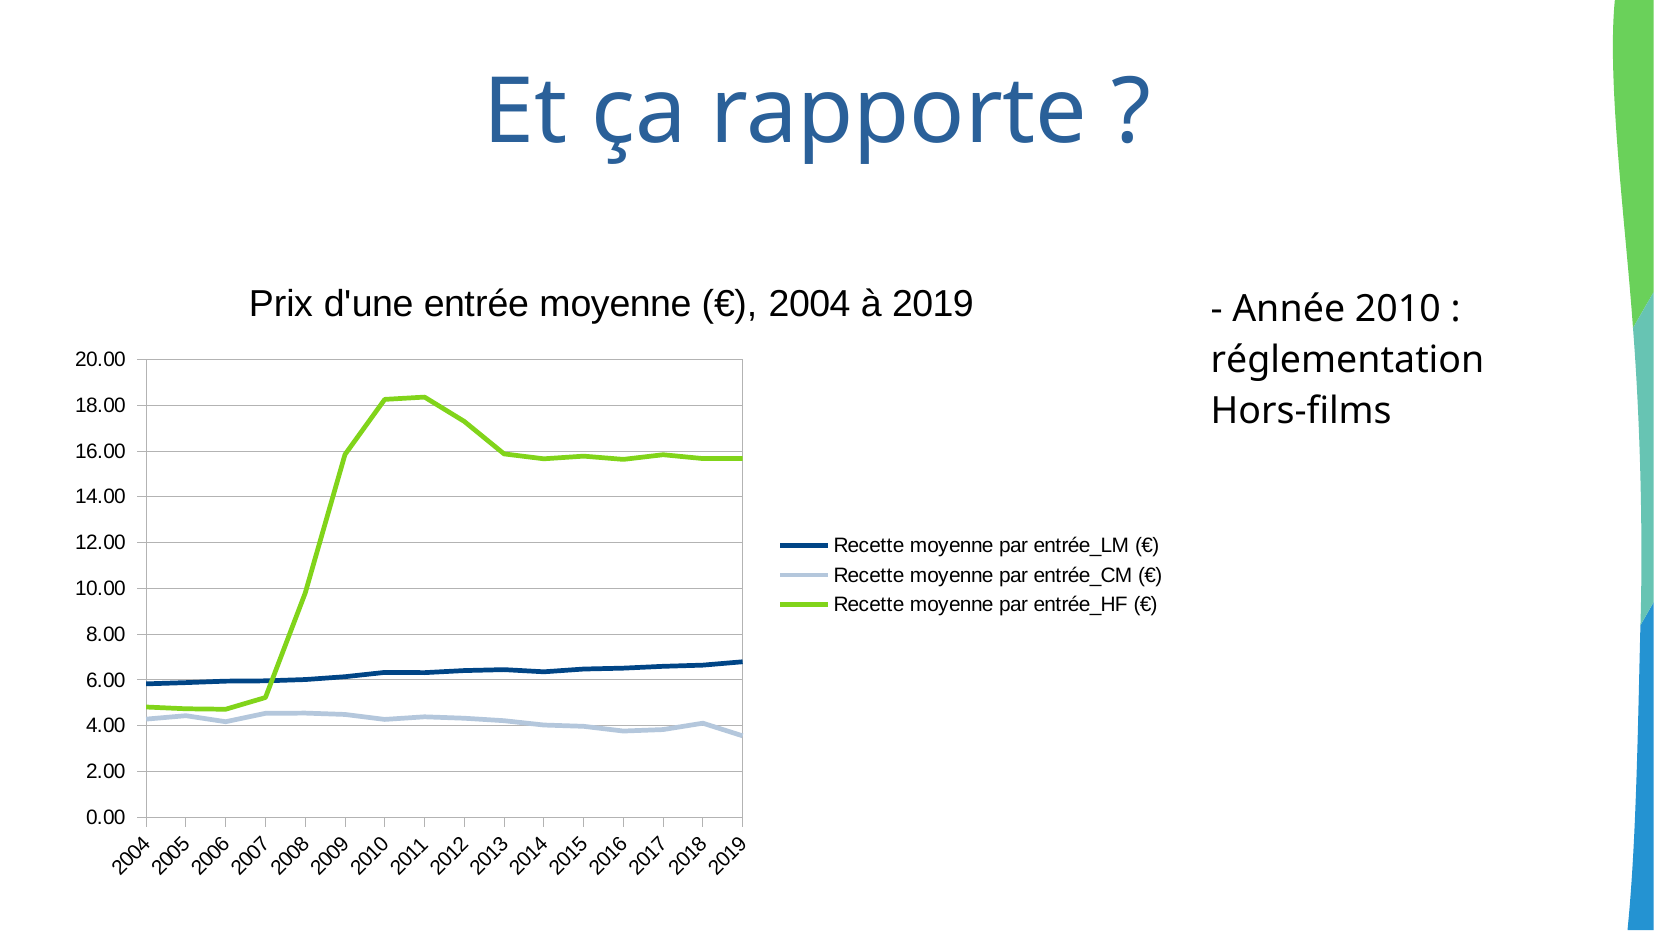

# Et ça rapporte ?
### Chart: Prix d'une entrée moyenne (€), 2004 à 2019
| Category | Recette moyenne par entrée_LM (€) | Recette moyenne par entrée_CM (€) | Recette moyenne par entrée_HF (€) |
|---|---|---|---|
| 2004 | 5.83014339895154 | 4.29138162815791 | 4.81894460802356 |
| 2005 | 5.88460762841424 | 4.43996682475828 | 4.74264287254691 |
| 2006 | 5.94831054495554 | 4.17646028407129 | 4.72067907370891 |
| 2007 | 5.96238033411745 | 4.54196845422747 | 5.23432862137103 |
| 2008 | 6.0175359850257 | 4.55230561868837 | 9.79257684434487 |
| 2009 | 6.14302546229622 | 4.49309345196342 | 15.8495811636291 |
| 2010 | 6.33124383695582 | 4.27776226068822 | 18.2565730001137 |
| 2011 | 6.31915886106035 | 4.39112246373906 | 18.3555513941323 |
| 2012 | 6.41006186875761 | 4.32814491664045 | 17.2943353097267 |
| 2013 | 6.45171863023466 | 4.22045865952051 | 15.8744182437567 |
| 2014 | 6.35612639114228 | 4.03345418322093 | 15.659988448067 |
| 2015 | 6.47600085194071 | 3.97464241039393 | 15.7762706108112 |
| 2016 | 6.51512952993802 | 3.76869449458384 | 15.6338529984243 |
| 2017 | 6.59571525540555 | 3.8344425857597 | 15.8398317178757 |
| 2018 | 6.64678968420244 | 4.11257151712907 | 15.6713873338187 |
| 2019 | 6.79542123374332 | 3.5605743526343 | 15.6758754932499 |- Année 2010 : réglementation Hors-films